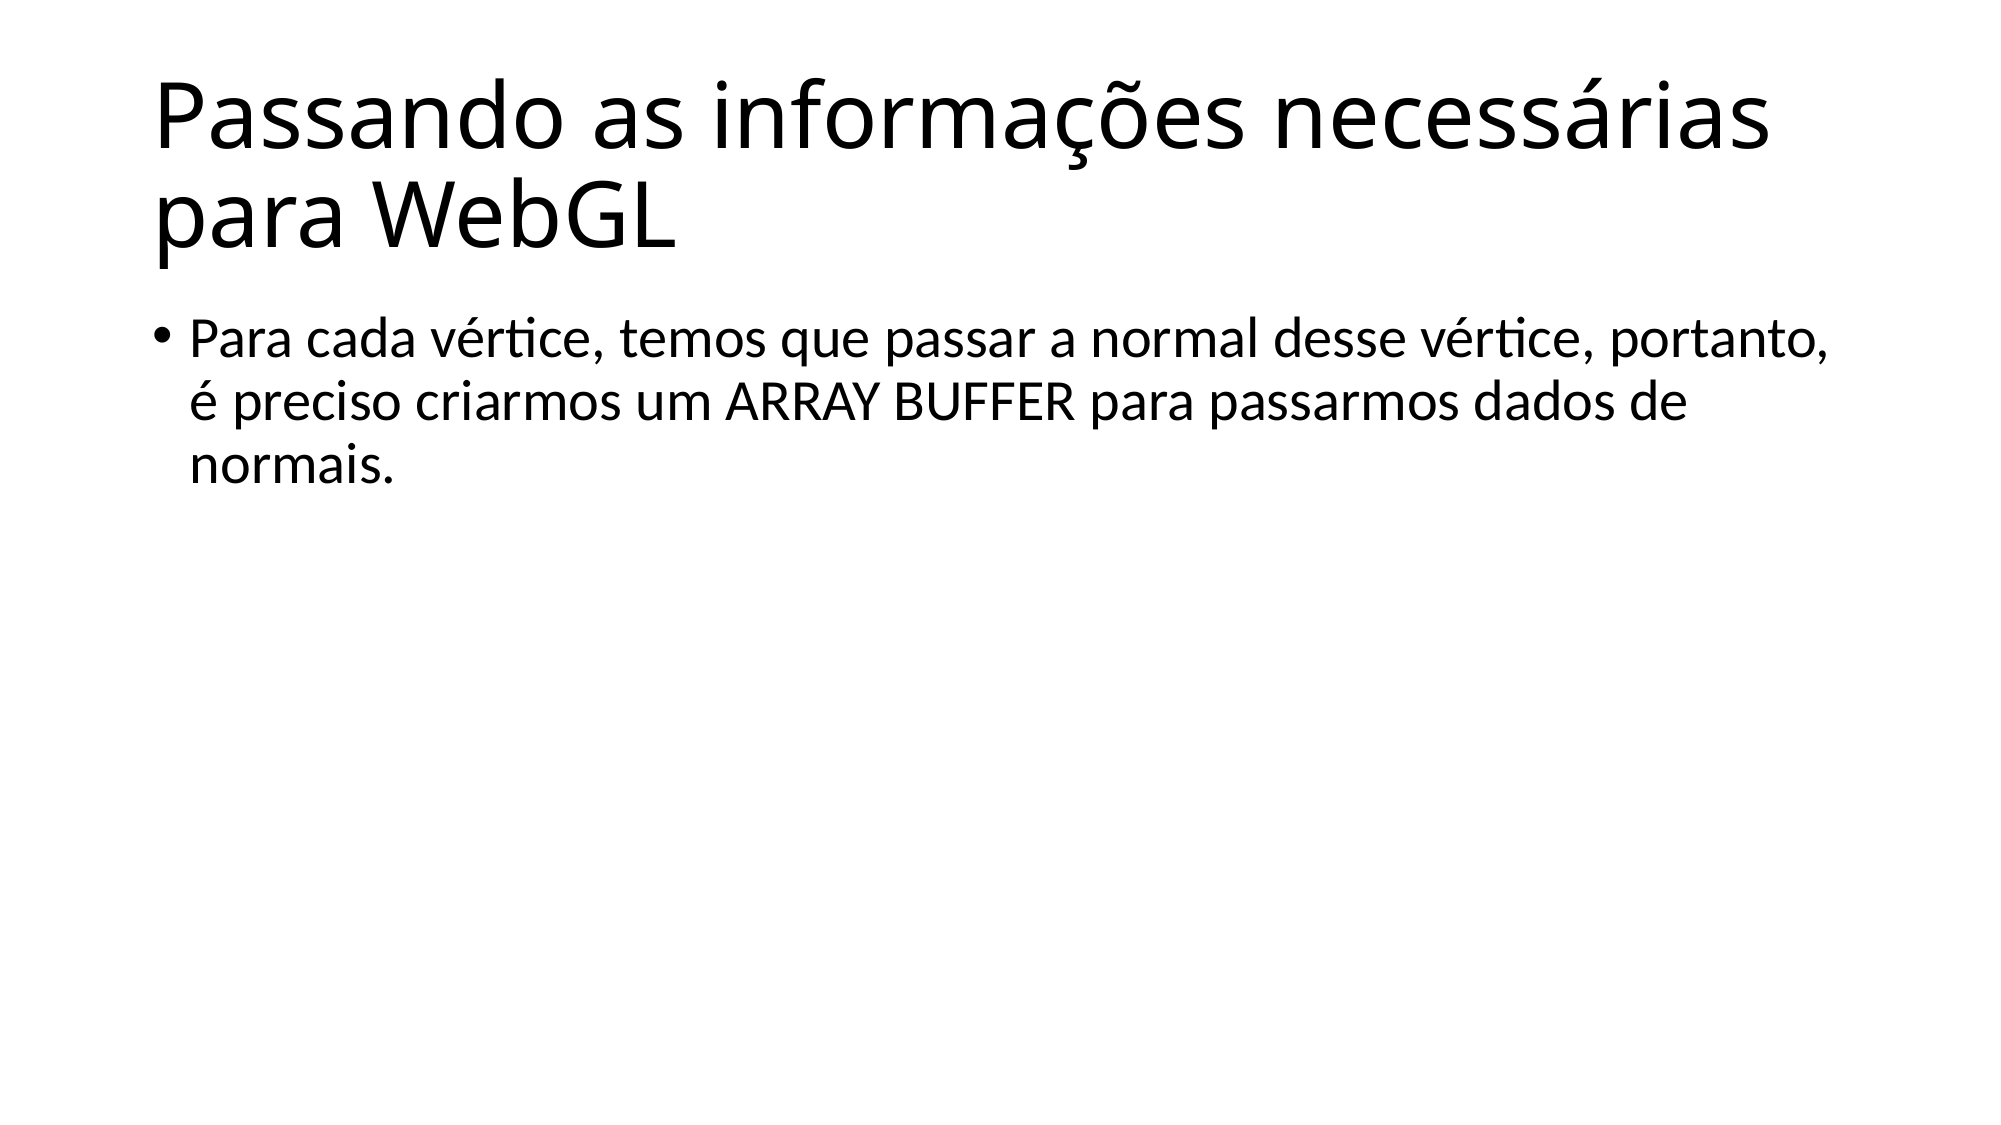

# Passando as informações necessárias para WebGL
Para cada vértice, temos que passar a normal desse vértice, portanto, é preciso criarmos um ARRAY BUFFER para passarmos dados de normais.